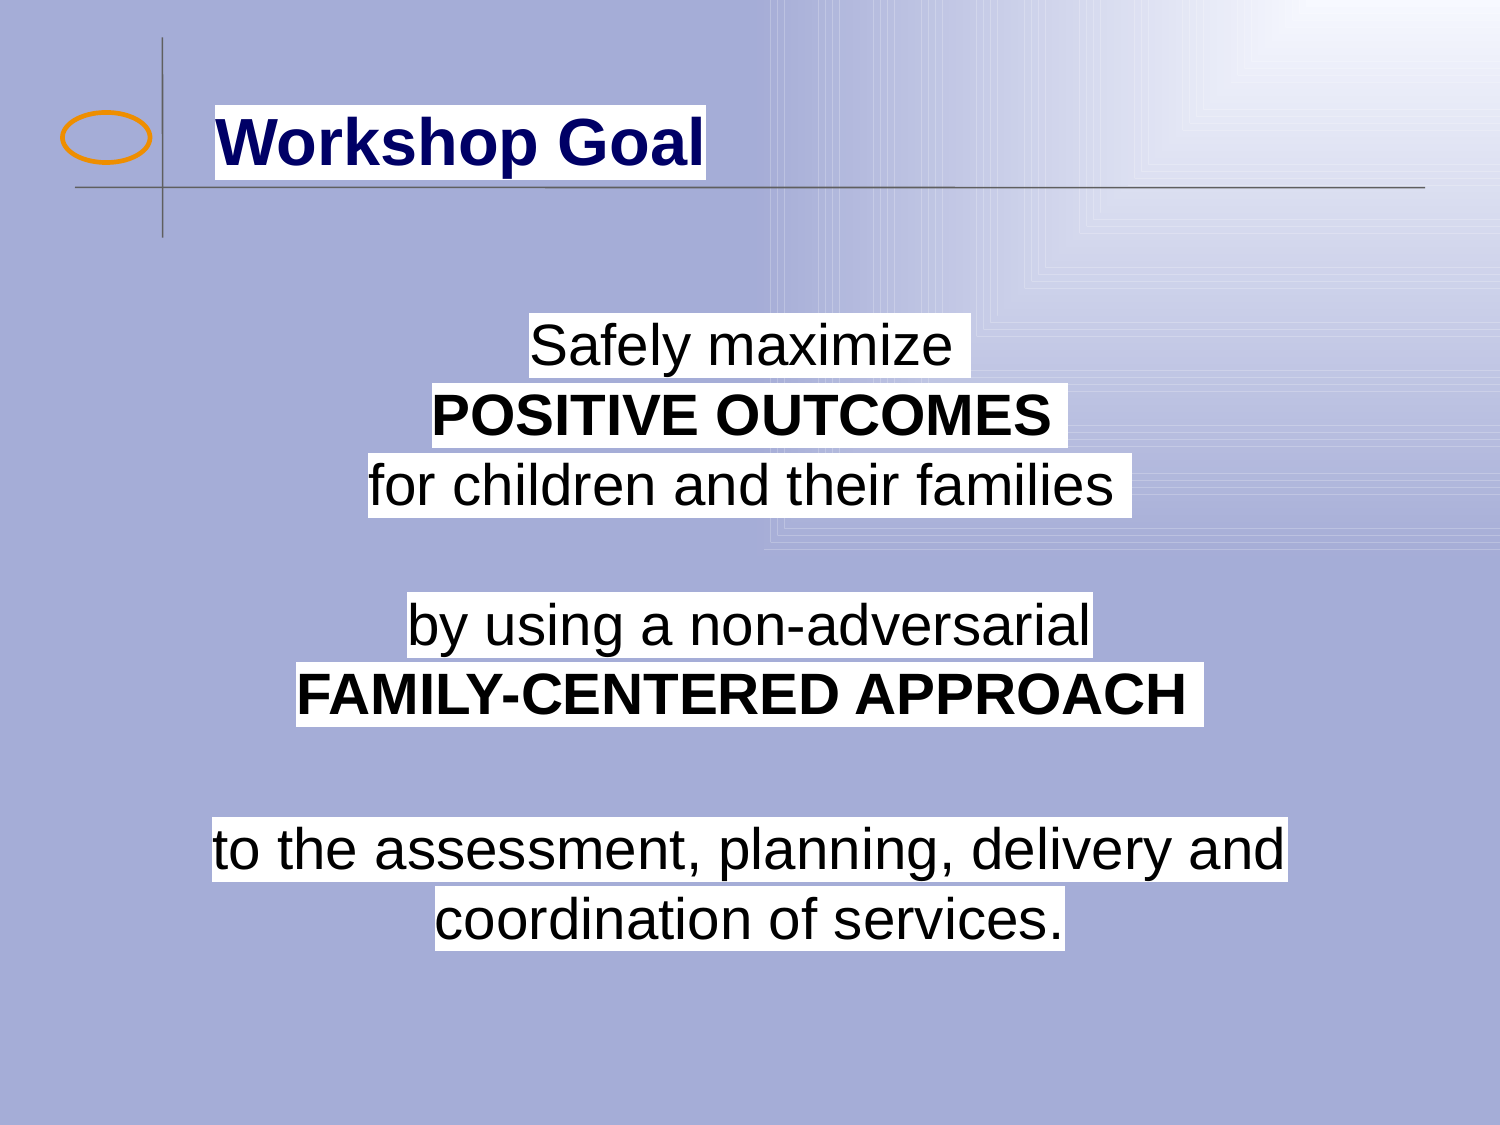

# Workshop Goal
Safely maximize
POSITIVE OUTCOMES
for children and their families
by using a non-adversarial
FAMILY-CENTERED APPROACH
to the assessment, planning, delivery and coordination of services.